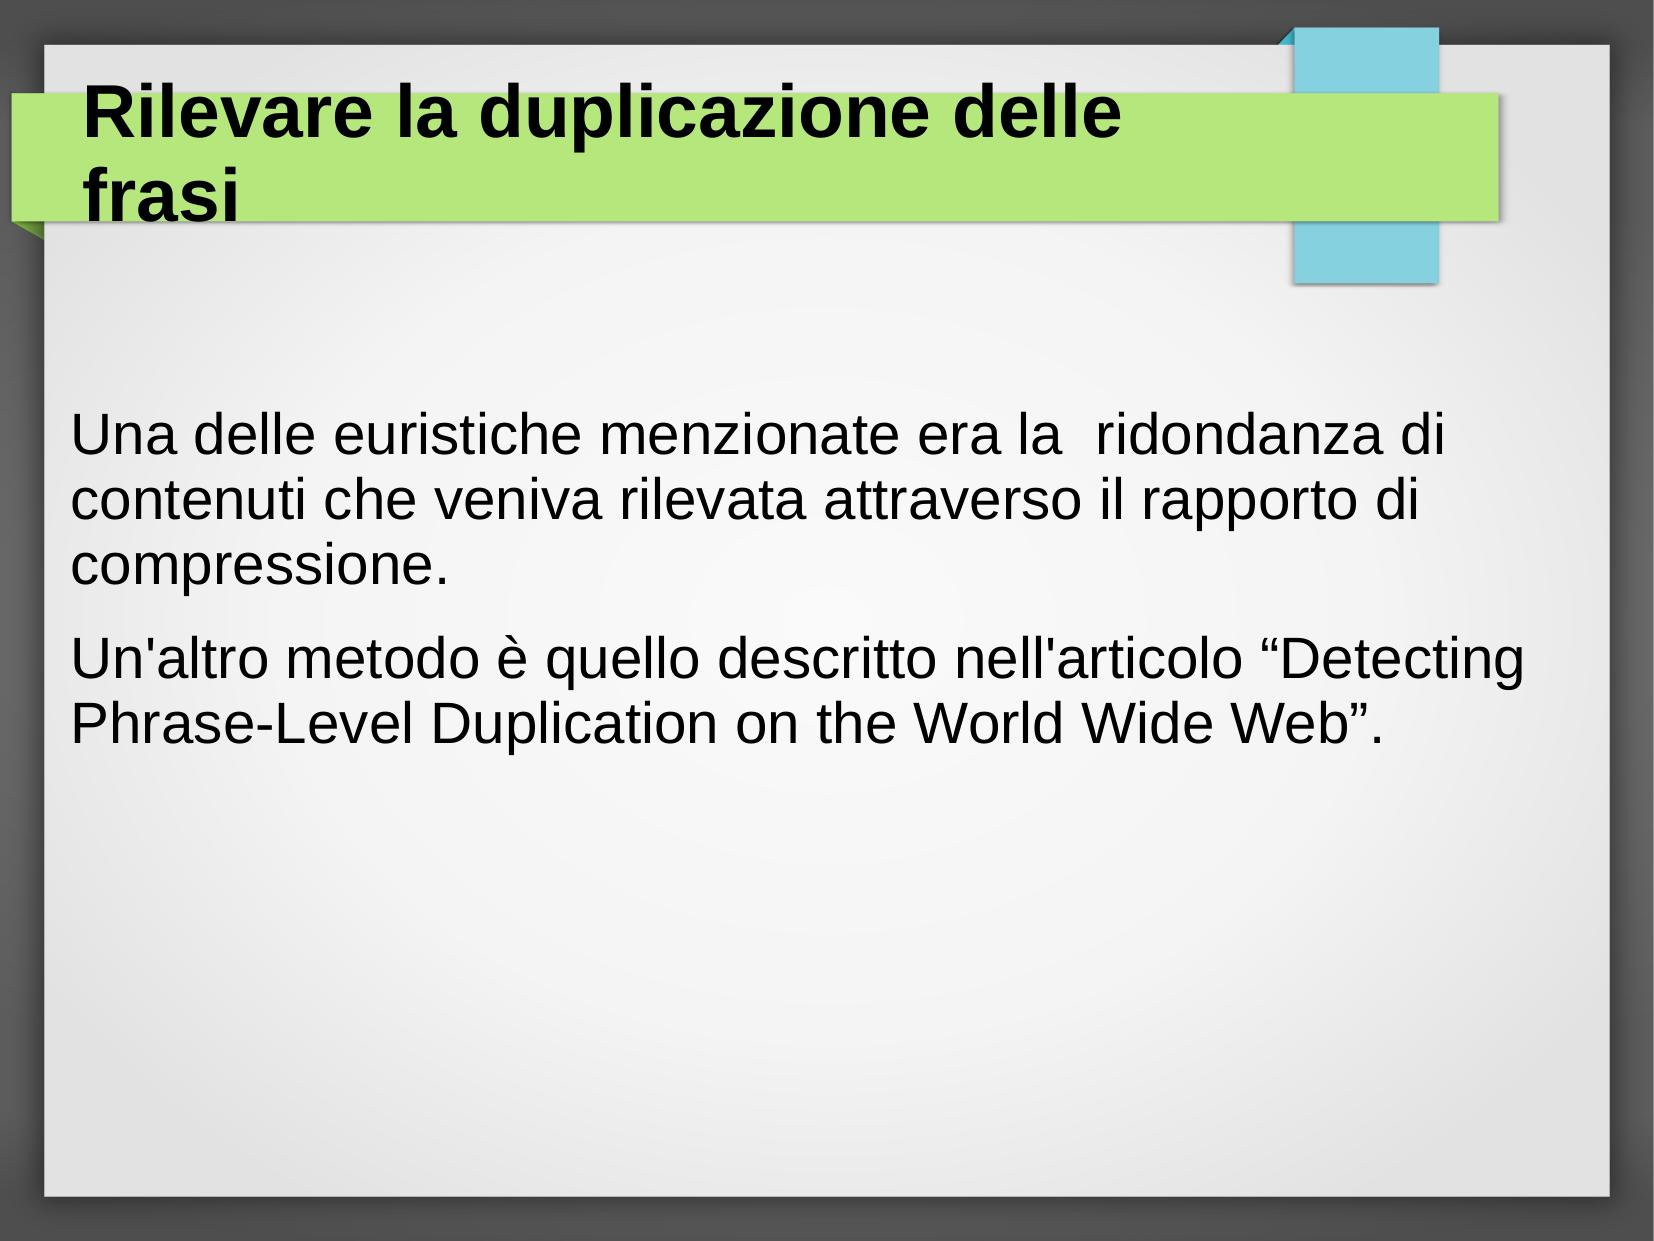

# Rilevare la duplicazione delle frasi
Una delle euristiche menzionate era la ridondanza di contenuti che veniva rilevata attraverso il rapporto di compressione.
Un'altro metodo è quello descritto nell'articolo “Detecting Phrase-Level Duplication on the World Wide Web”.